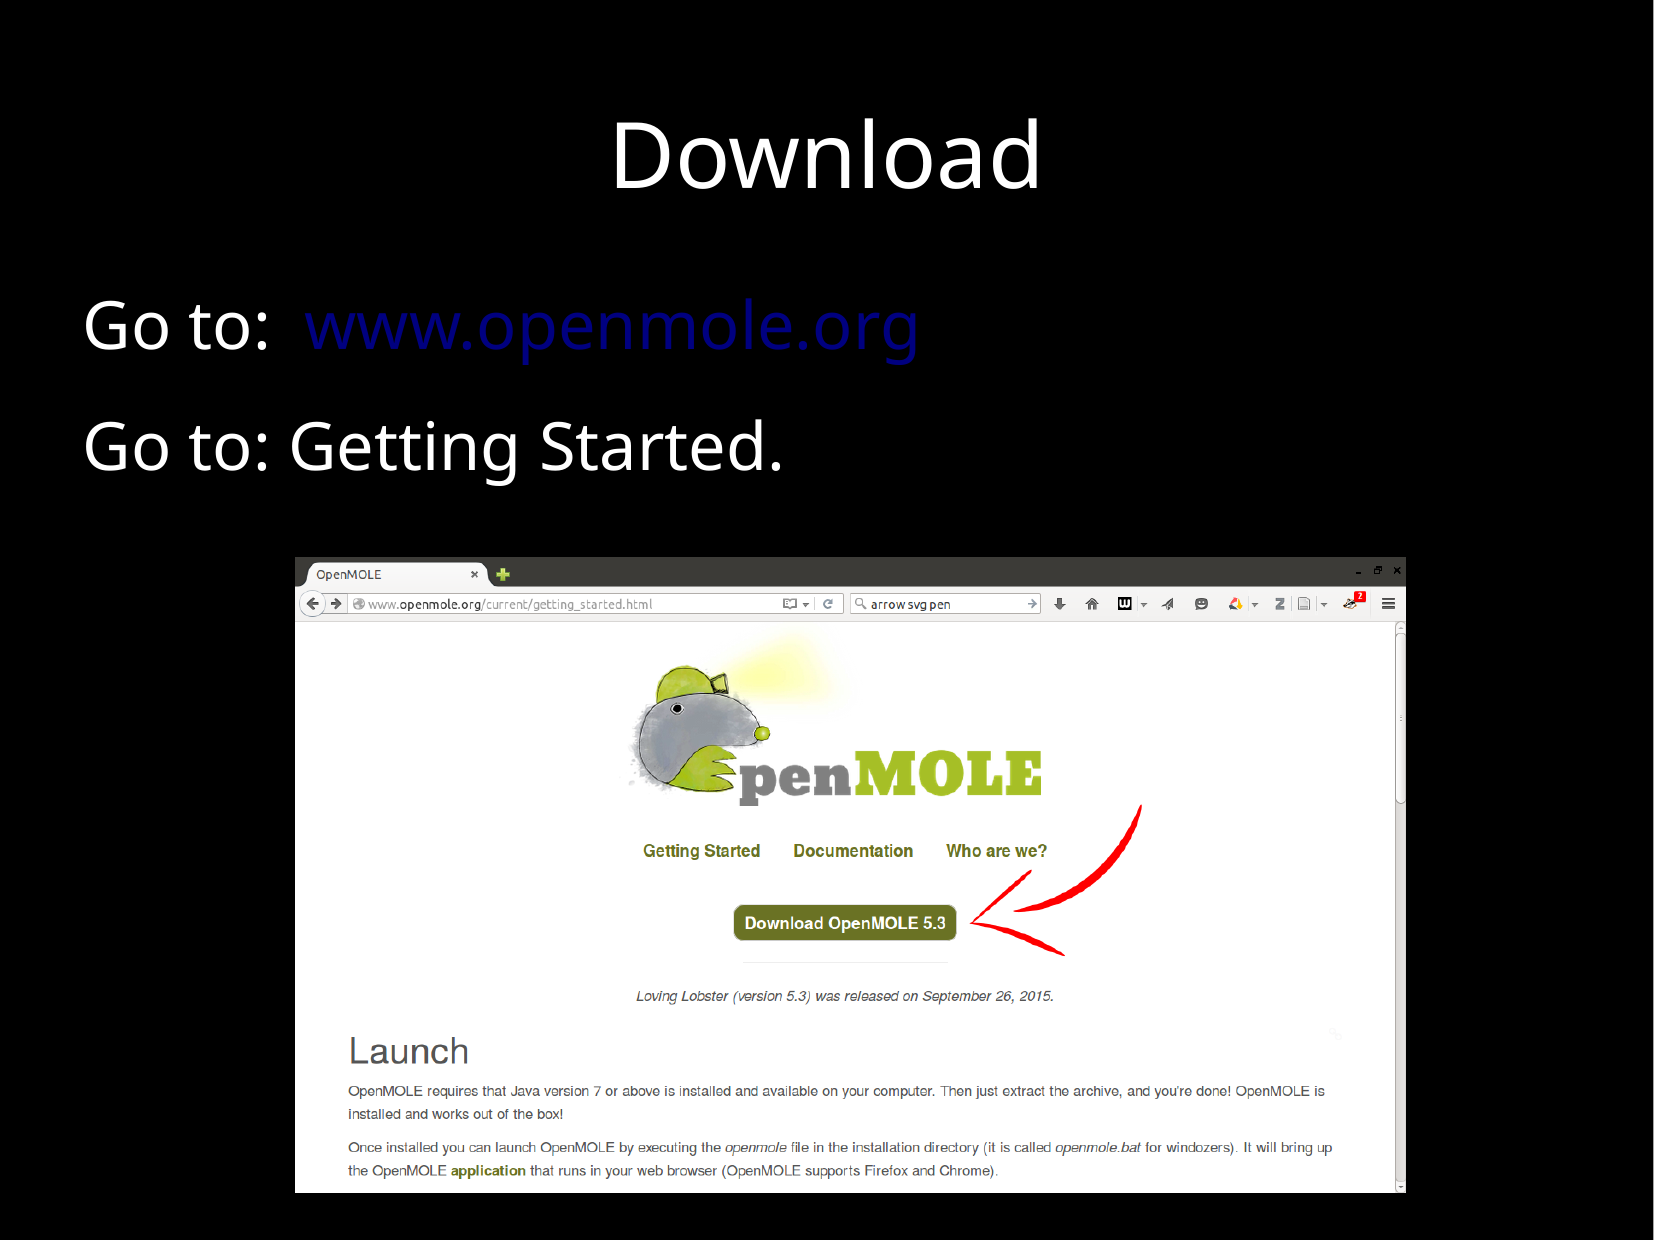

# Download
Go to:	www.openmole.org
Go to: Getting Started.